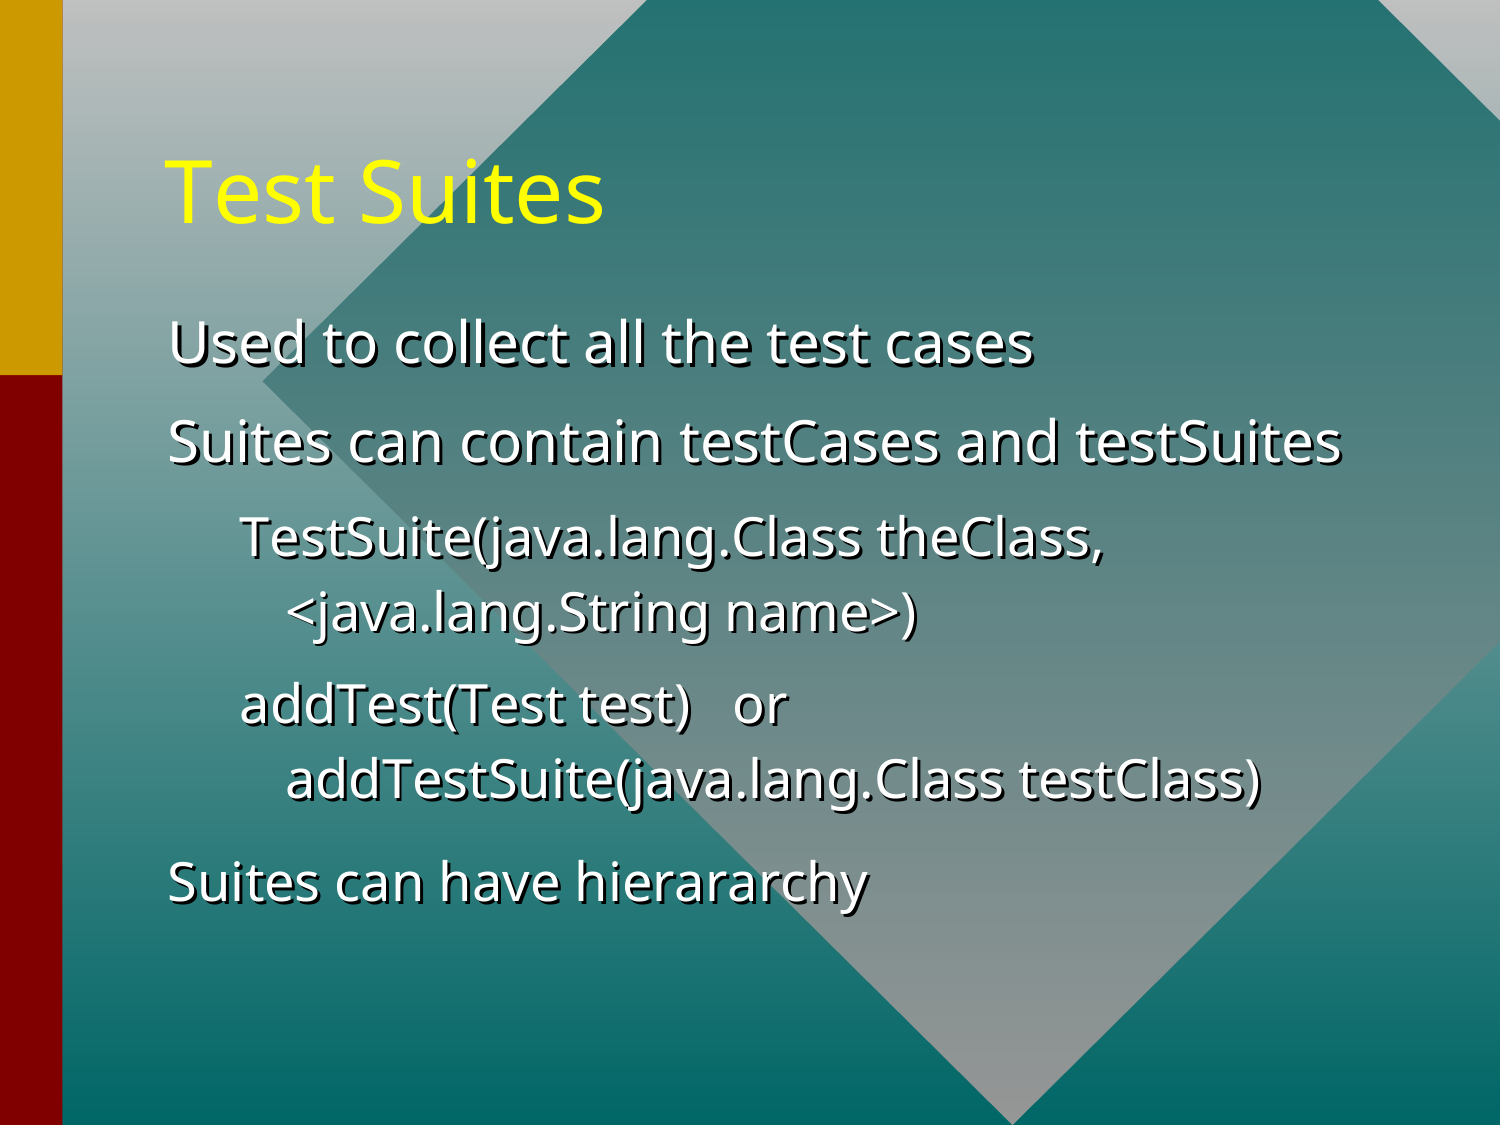

# Test Suites
Used to collect all the test cases
Suites can contain testCases and testSuites
TestSuite(java.lang.Class theClass, <java.lang.String name>)
addTest(Test test) or addTestSuite(java.lang.Class testClass)
Suites can have hierararchy